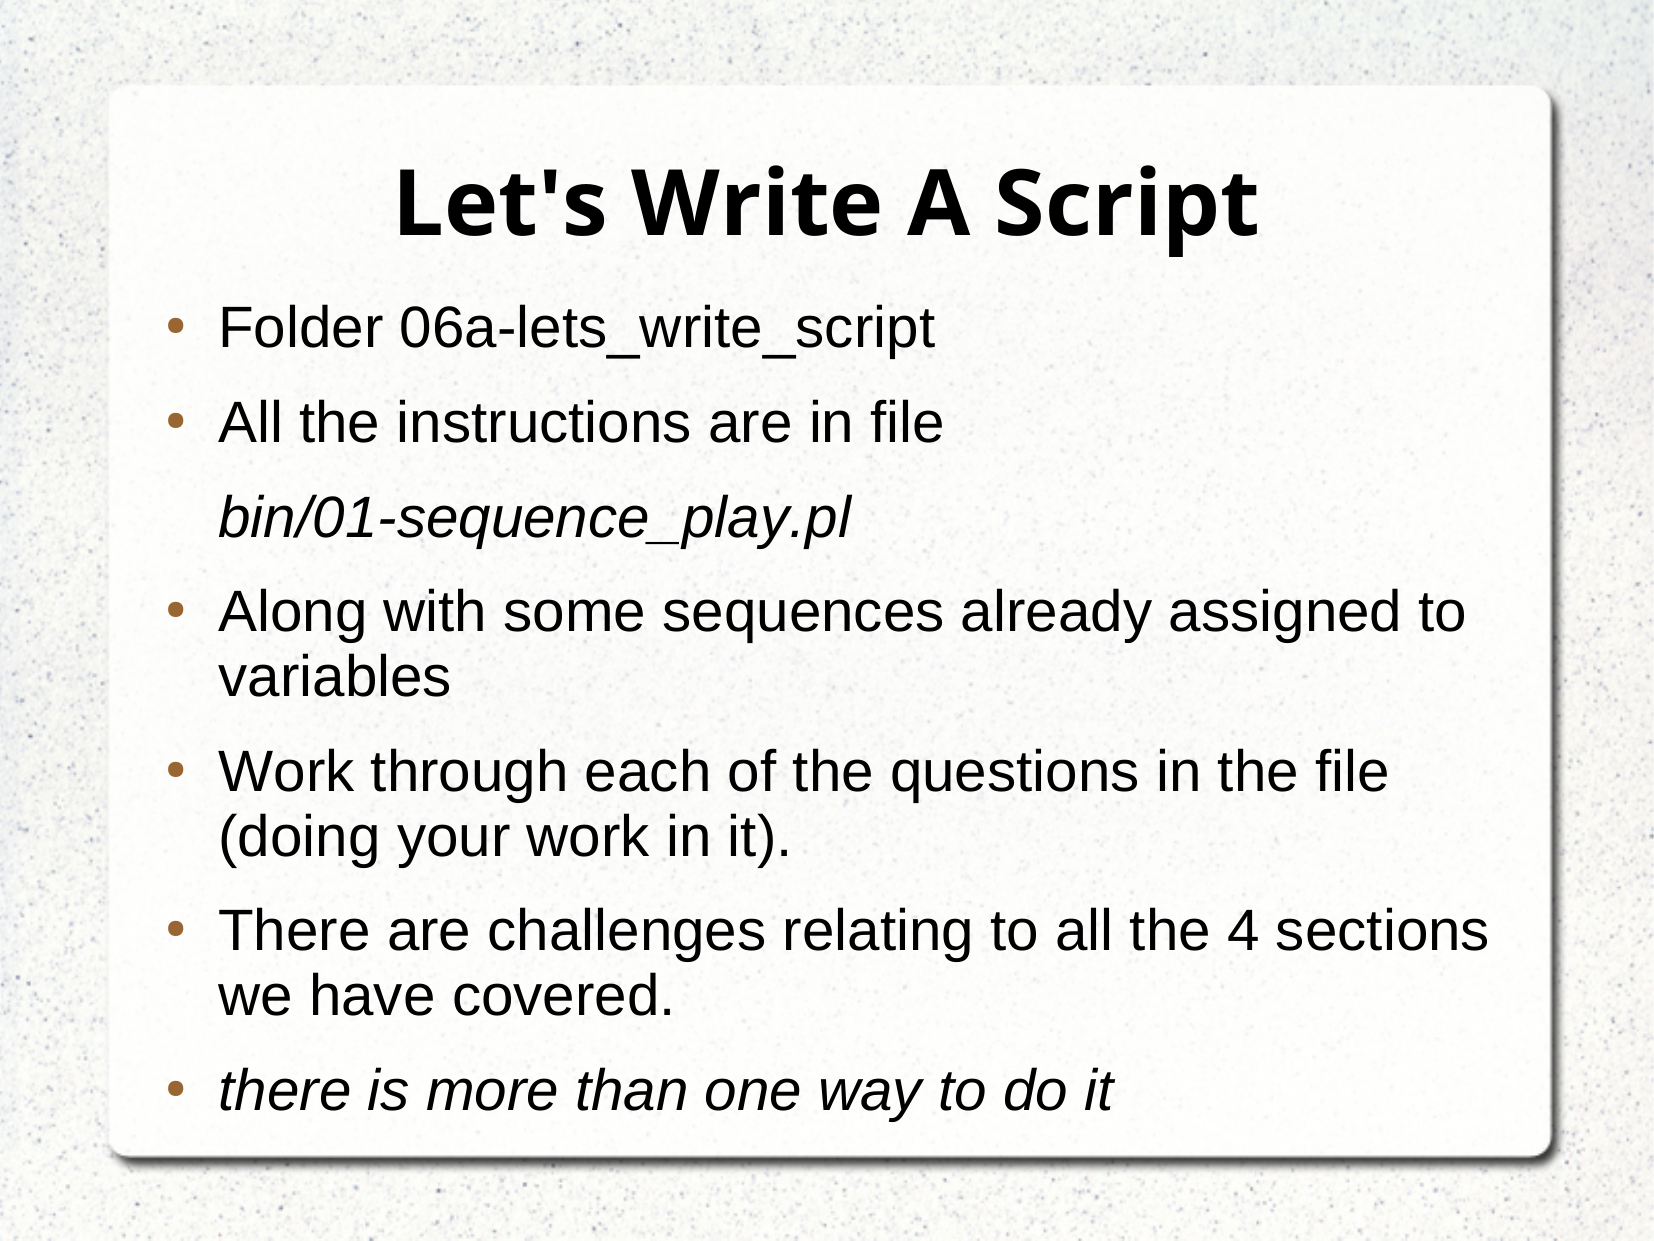

# Let's Write A Script
Folder 06a-lets_write_script
All the instructions are in file
bin/01-sequence_play.pl
Along with some sequences already assigned to variables
Work through each of the questions in the file (doing your work in it).
There are challenges relating to all the 4 sections we have covered.
there is more than one way to do it